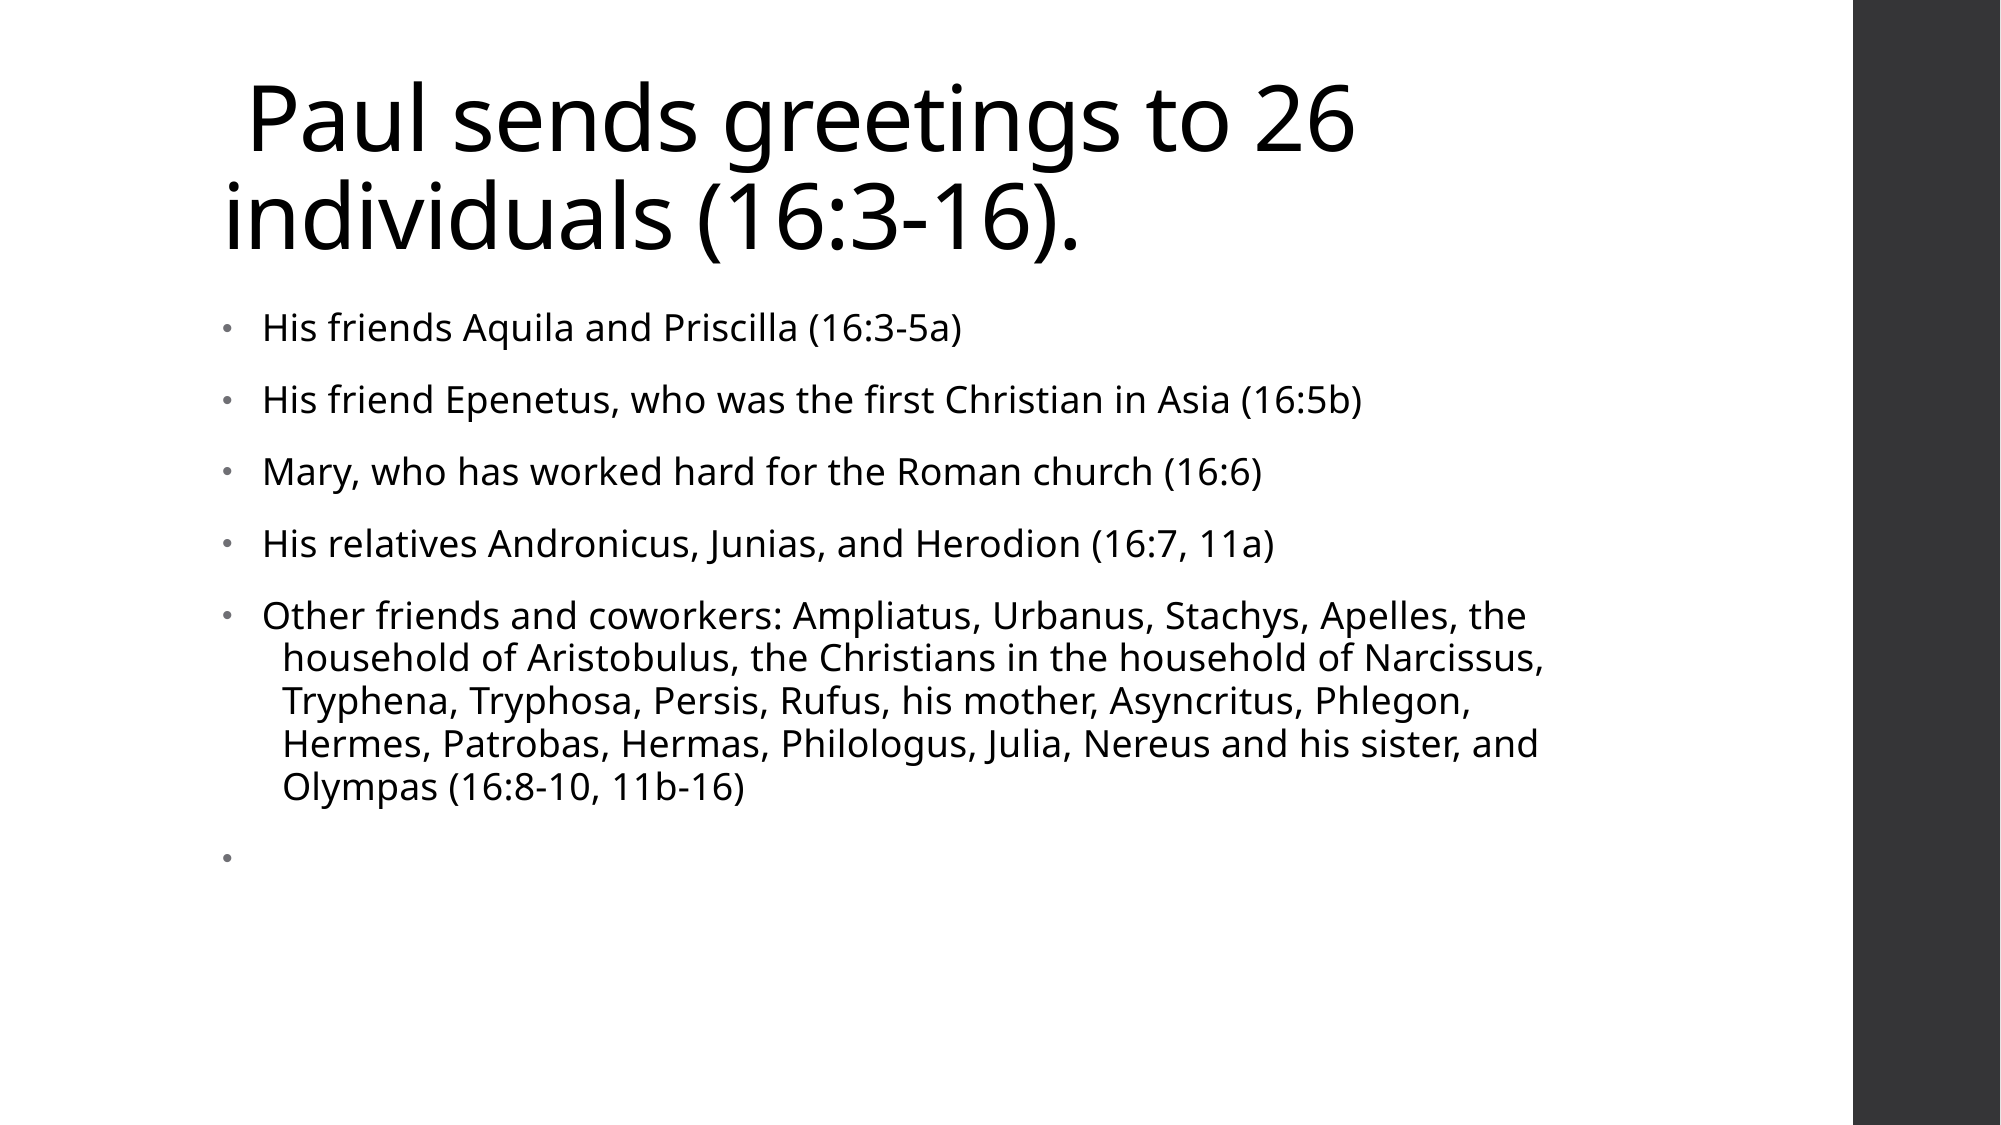

# Paul sends greetings to 26 individuals (16:3-16).
 His friends Aquila and Priscilla (16:3-5a)
 His friend Epenetus, who was the first Christian in Asia (16:5b)
 Mary, who has worked hard for the Roman church (16:6)
 His relatives Andronicus, Junias, and Herodion (16:7, 11a)
 Other friends and coworkers: Ampliatus, Urbanus, Stachys, Apelles, the household of Aristobulus, the Christians in the household of Narcissus, Tryphena, Tryphosa, Persis, Rufus, his mother, Asyncritus, Phlegon, Hermes, Patrobas, Hermas, Philologus, Julia, Nereus and his sister, and Olympas (16:8-10, 11b-16)